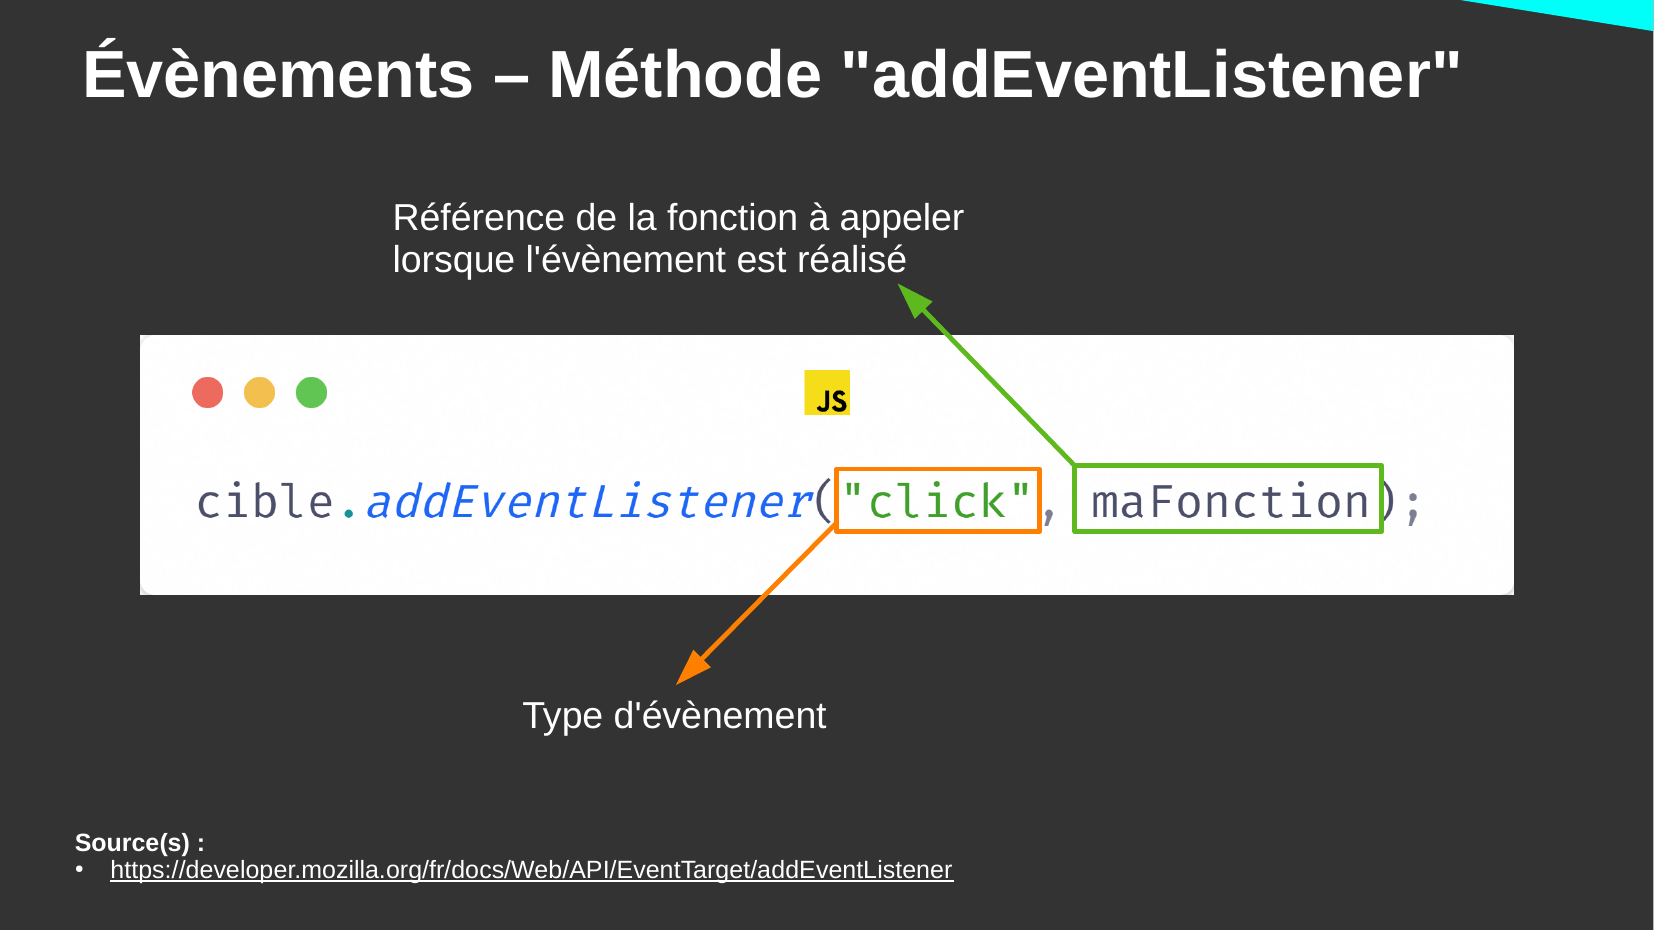

# Évènements – Méthode "addEventListener"
Référence de la fonction à appeler lorsque l'évènement est réalisé
Type d'évènement
Source(s) :
https://developer.mozilla.org/fr/docs/Web/API/EventTarget/addEventListener